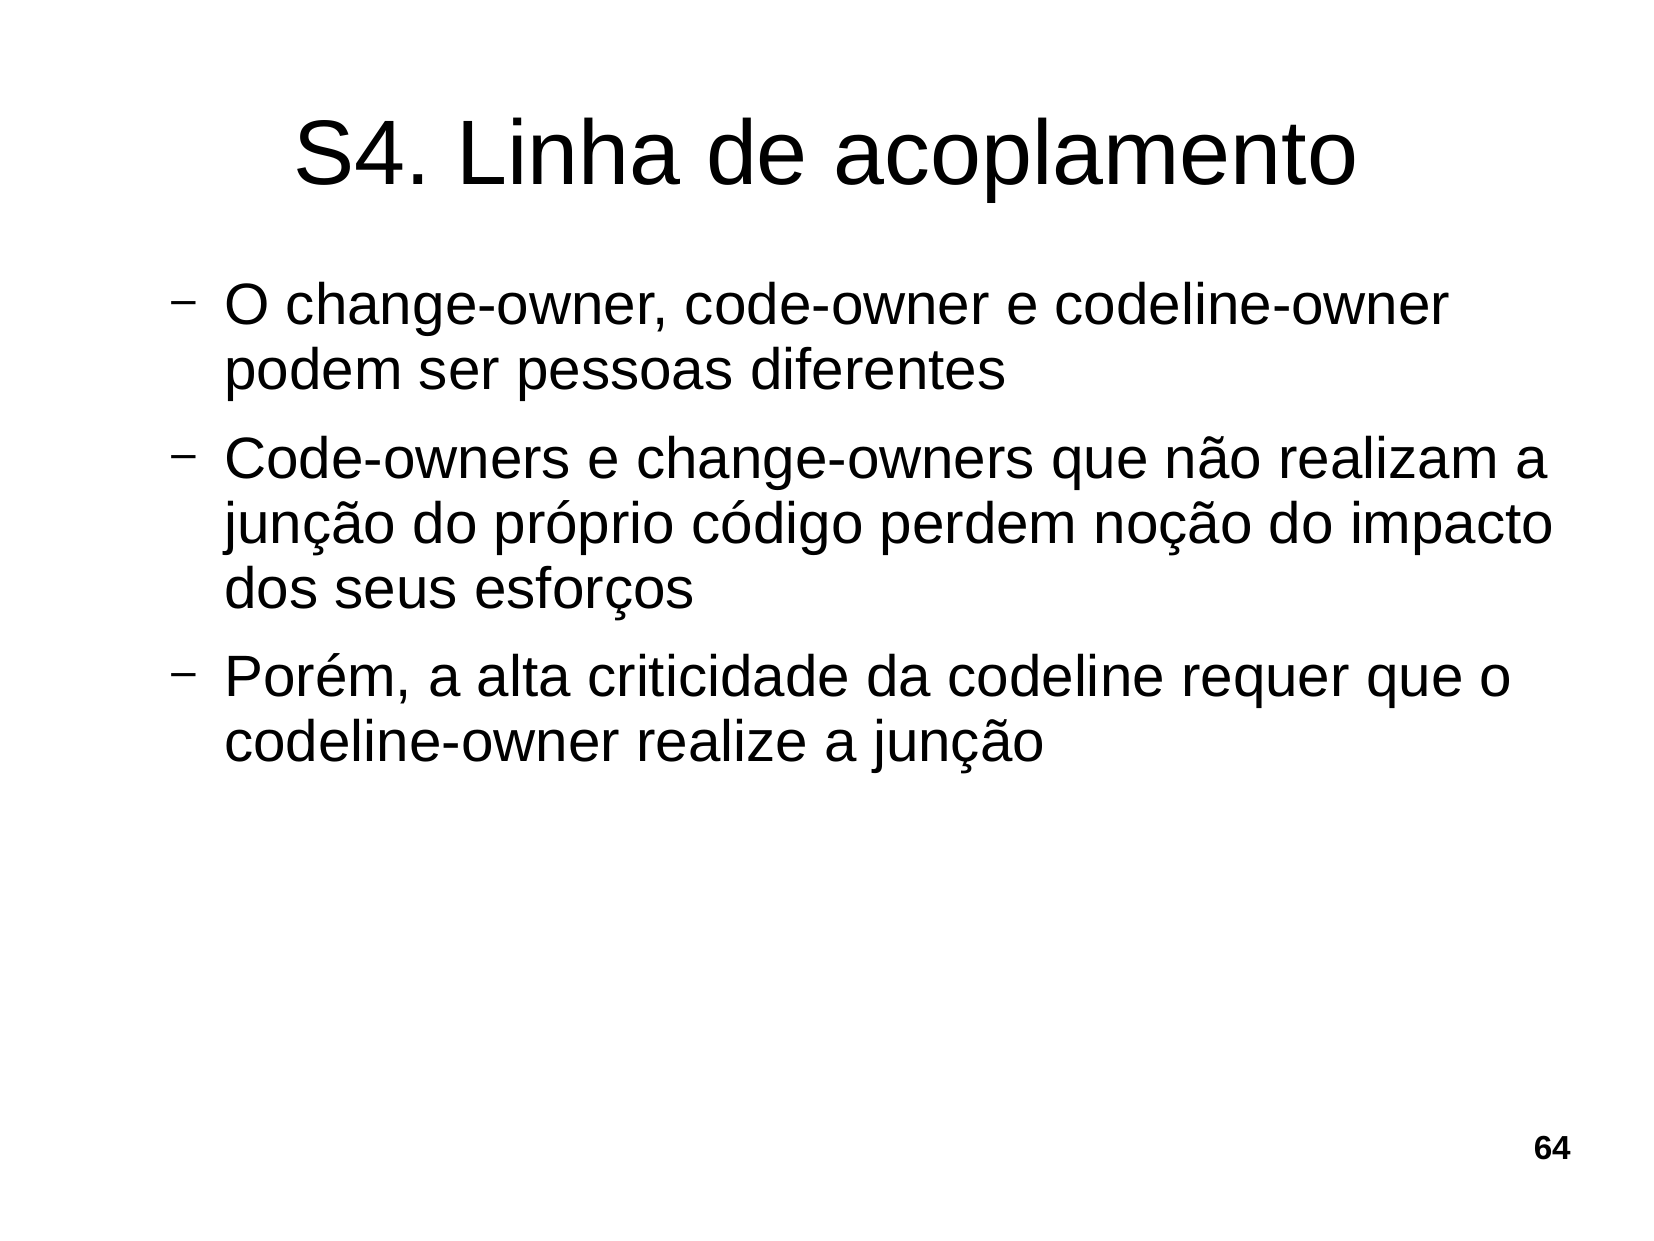

# S4. Linha de acoplamento
O change-owner, code-owner e codeline-owner podem ser pessoas diferentes
Code-owners e change-owners que não realizam a junção do próprio código perdem noção do impacto dos seus esforços
Porém, a alta criticidade da codeline requer que o codeline-owner realize a junção
64